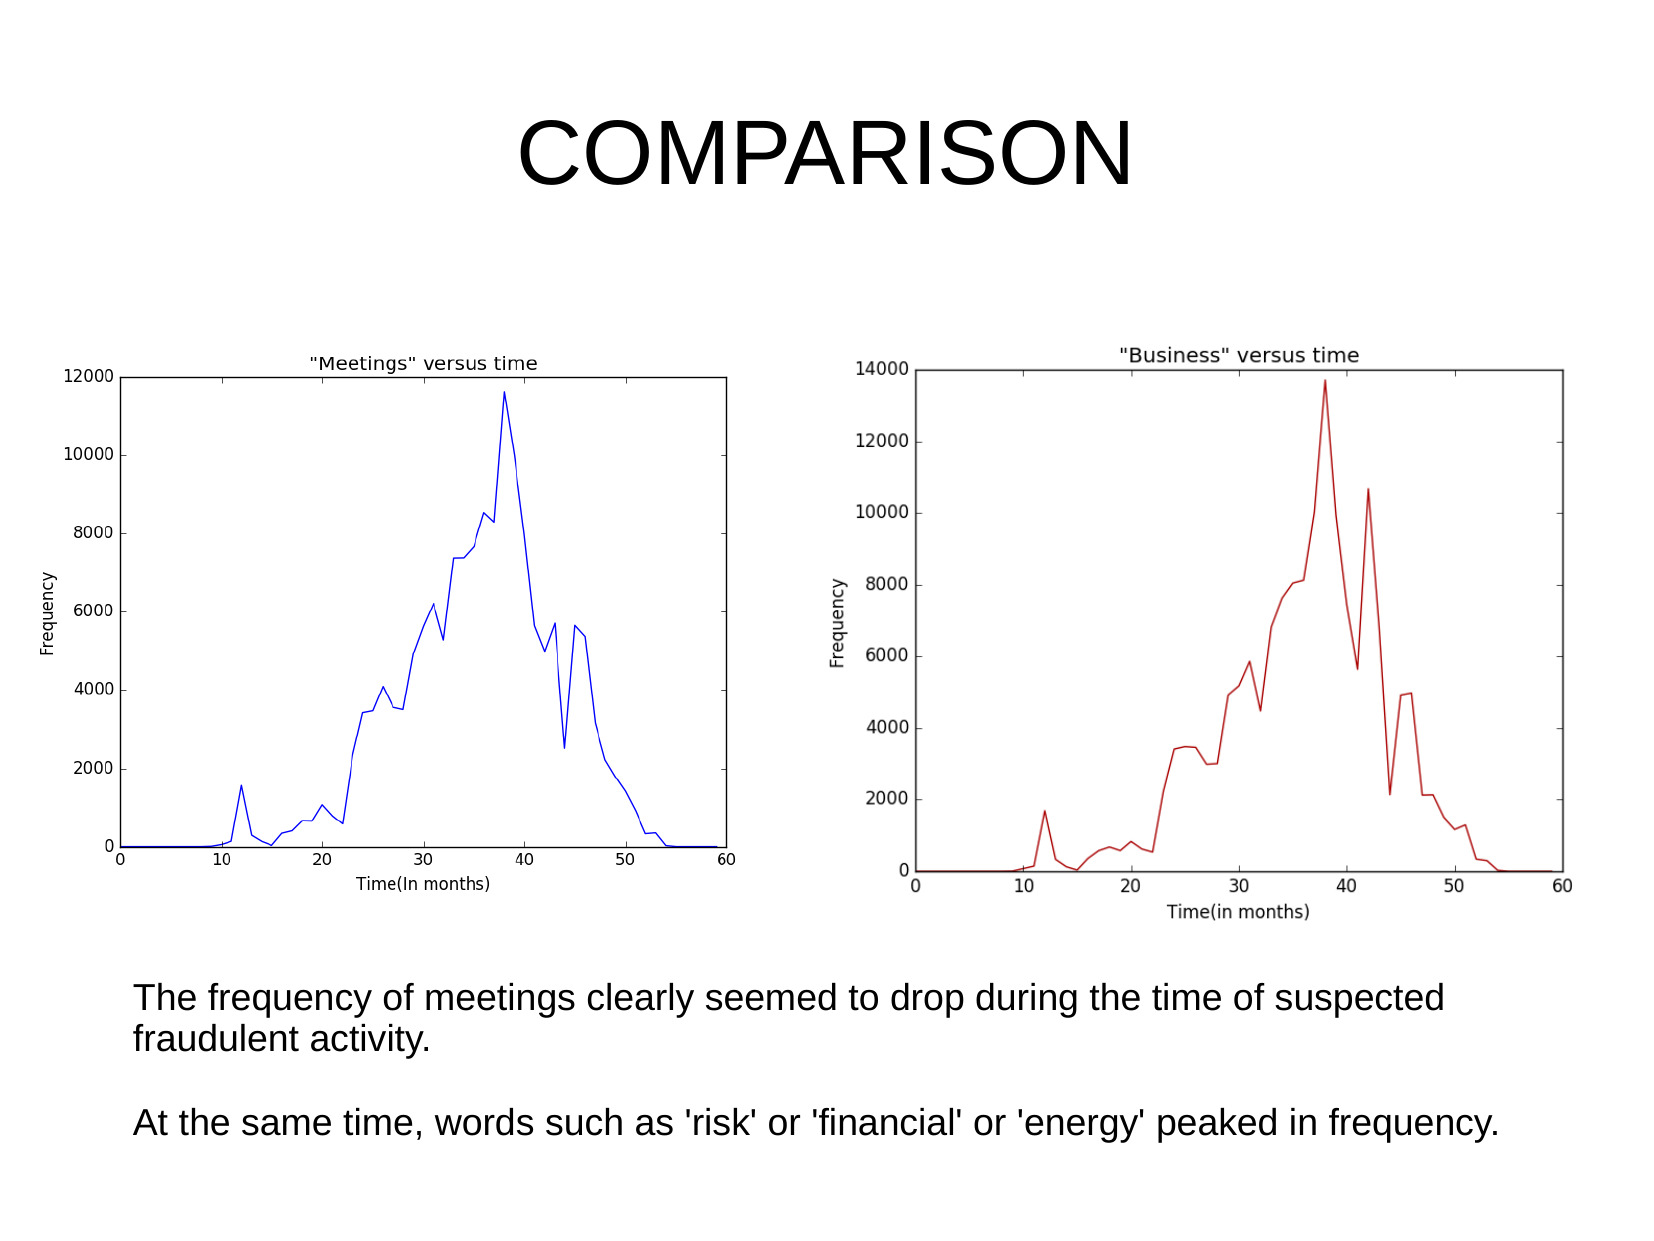

# COMPARISON
The frequency of meetings clearly seemed to drop during the time of suspected fraudulent activity.
At the same time, words such as 'risk' or 'financial' or 'energy' peaked in frequency.